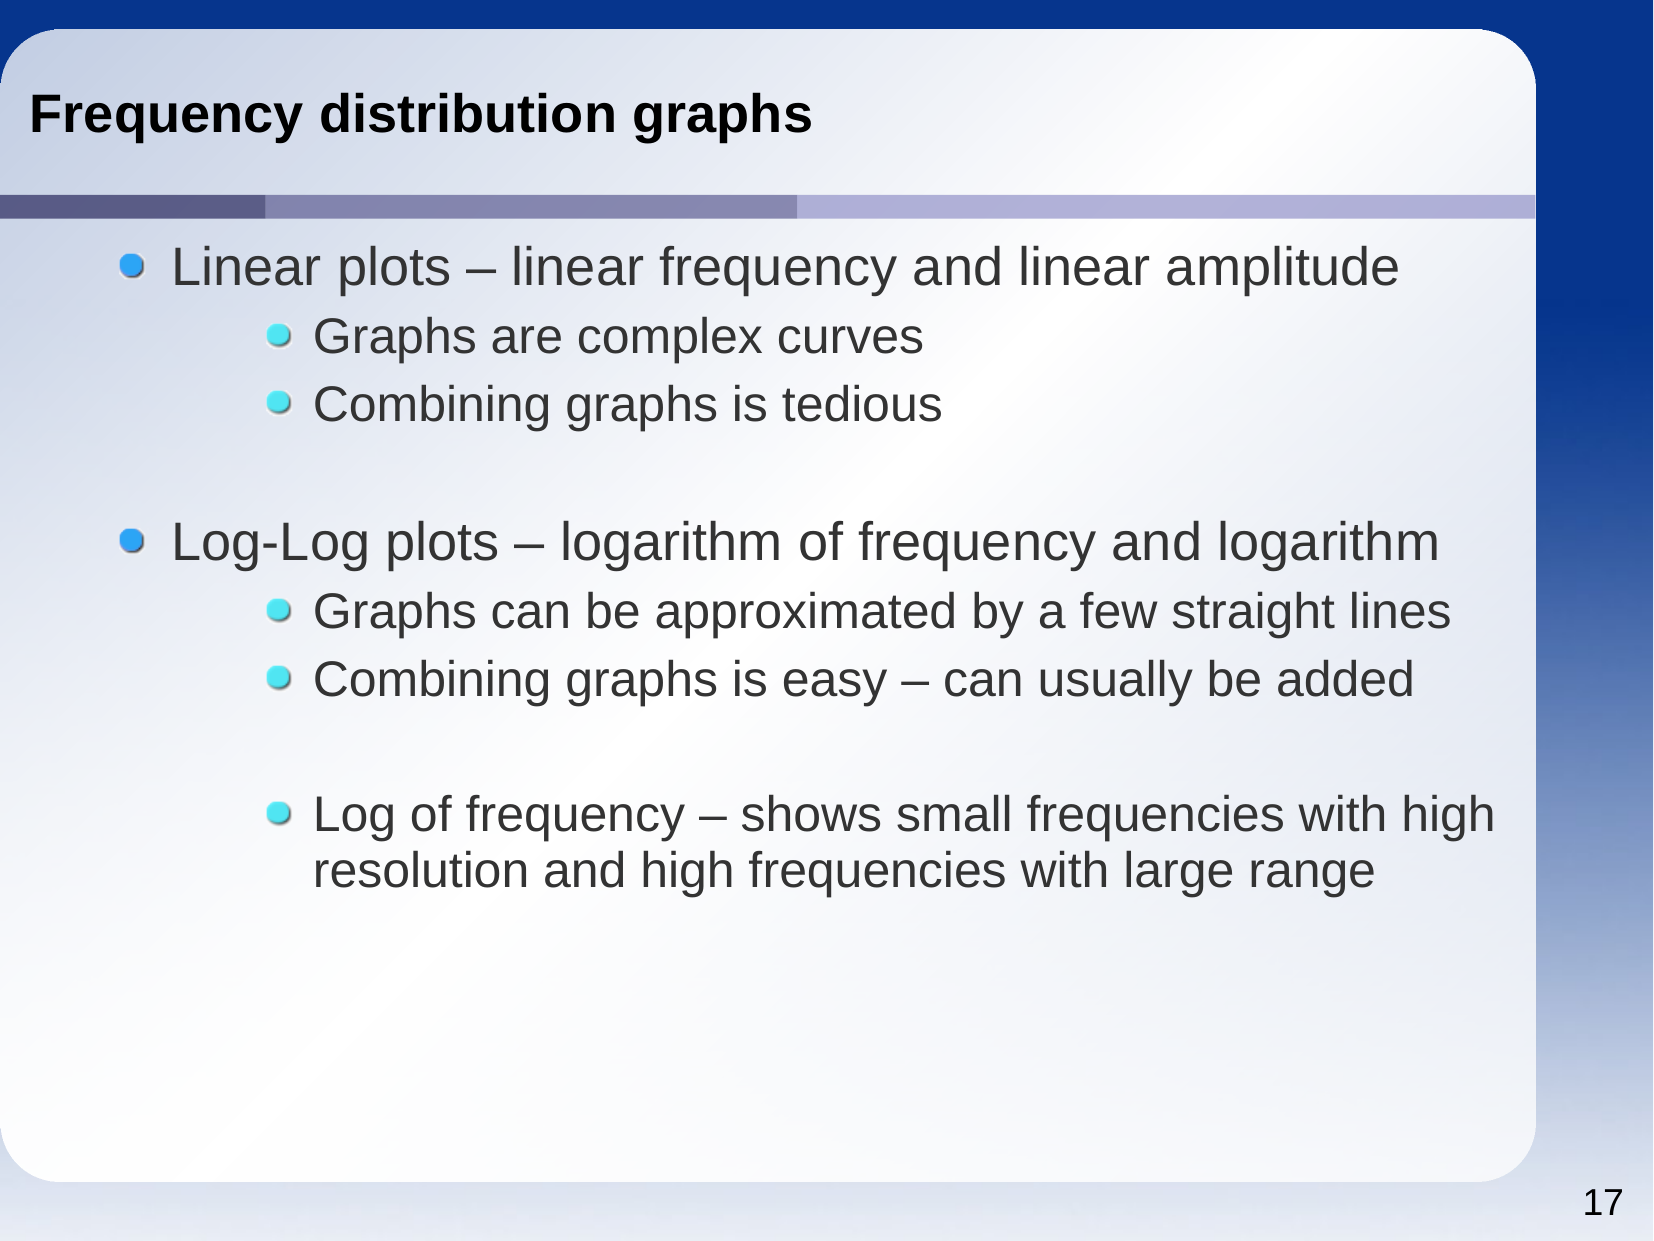

# Frequency distribution graphs
Linear plots – linear frequency and linear amplitude
Graphs are complex curves
Combining graphs is tedious
Log-Log plots – logarithm of frequency and logarithm
Graphs can be approximated by a few straight lines
Combining graphs is easy – can usually be added
Log of frequency – shows small frequencies with high resolution and high frequencies with large range
17